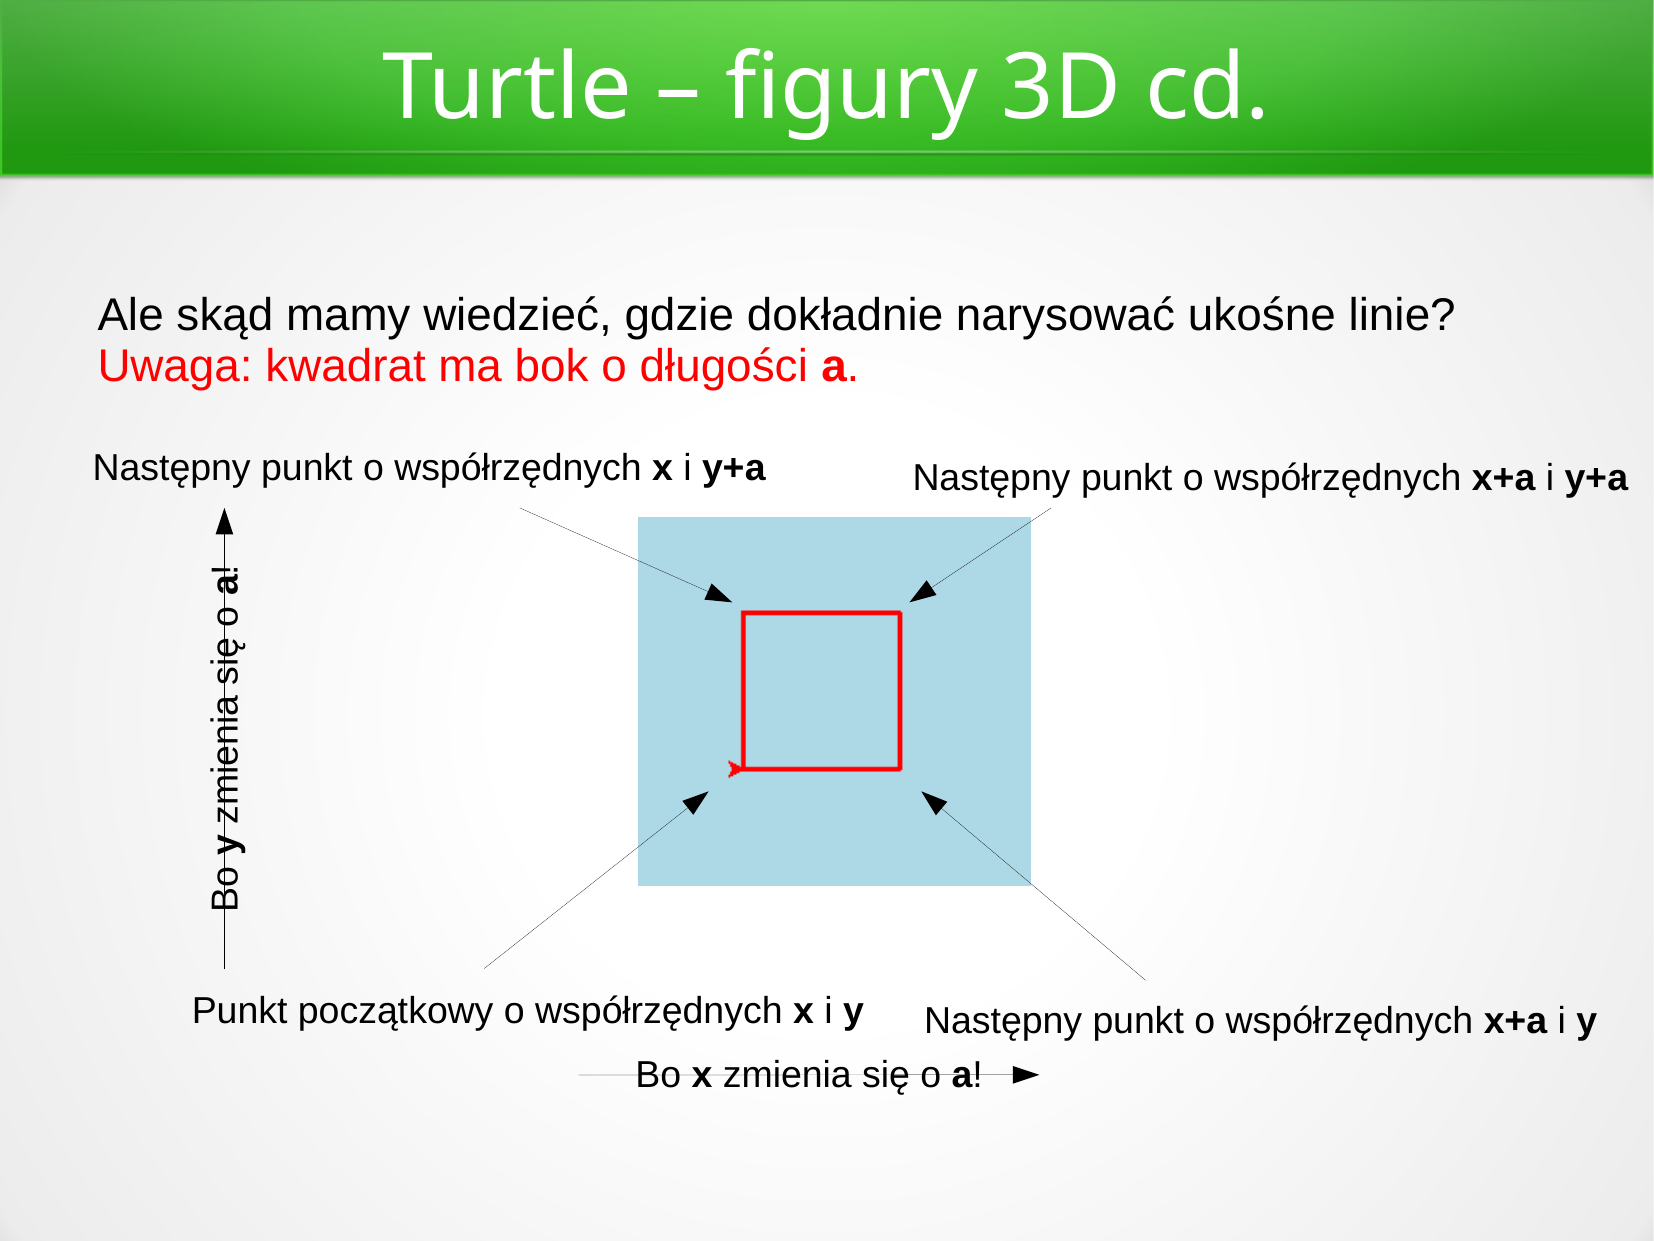

# Turtle – figury 3D cd.
Ale skąd mamy wiedzieć, gdzie dokładnie narysować ukośne linie?
Uwaga: kwadrat ma bok o długości a.
Następny punkt o współrzędnych x i y+a
Następny punkt o współrzędnych x+a i y+a
Bo y zmienia się o a!
Punkt początkowy o współrzędnych x i y
Następny punkt o współrzędnych x+a i y
Bo x zmienia się o a!